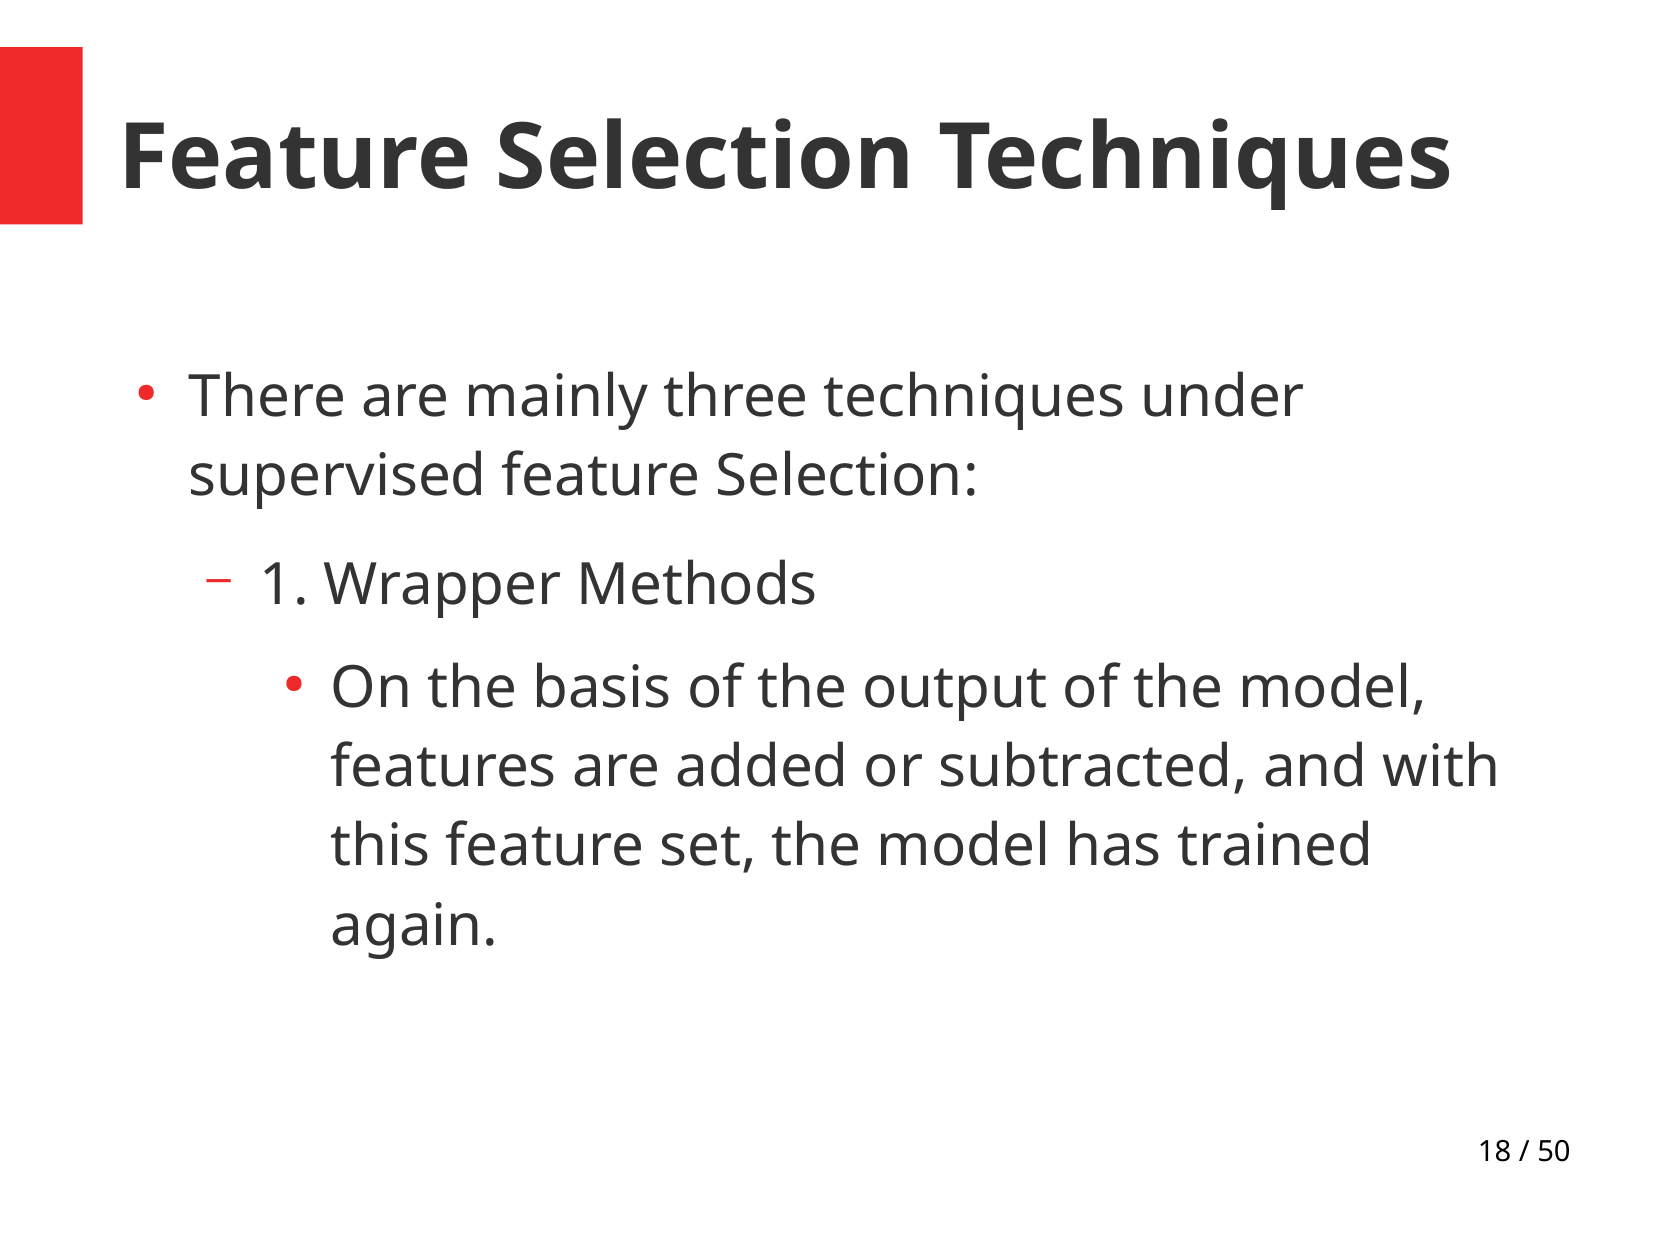

# Feature Selection Techniques
There are mainly three techniques under supervised feature Selection:
1. Wrapper Methods
On the basis of the output of the model, features are added or subtracted, and with this feature set, the model has trained again.
18